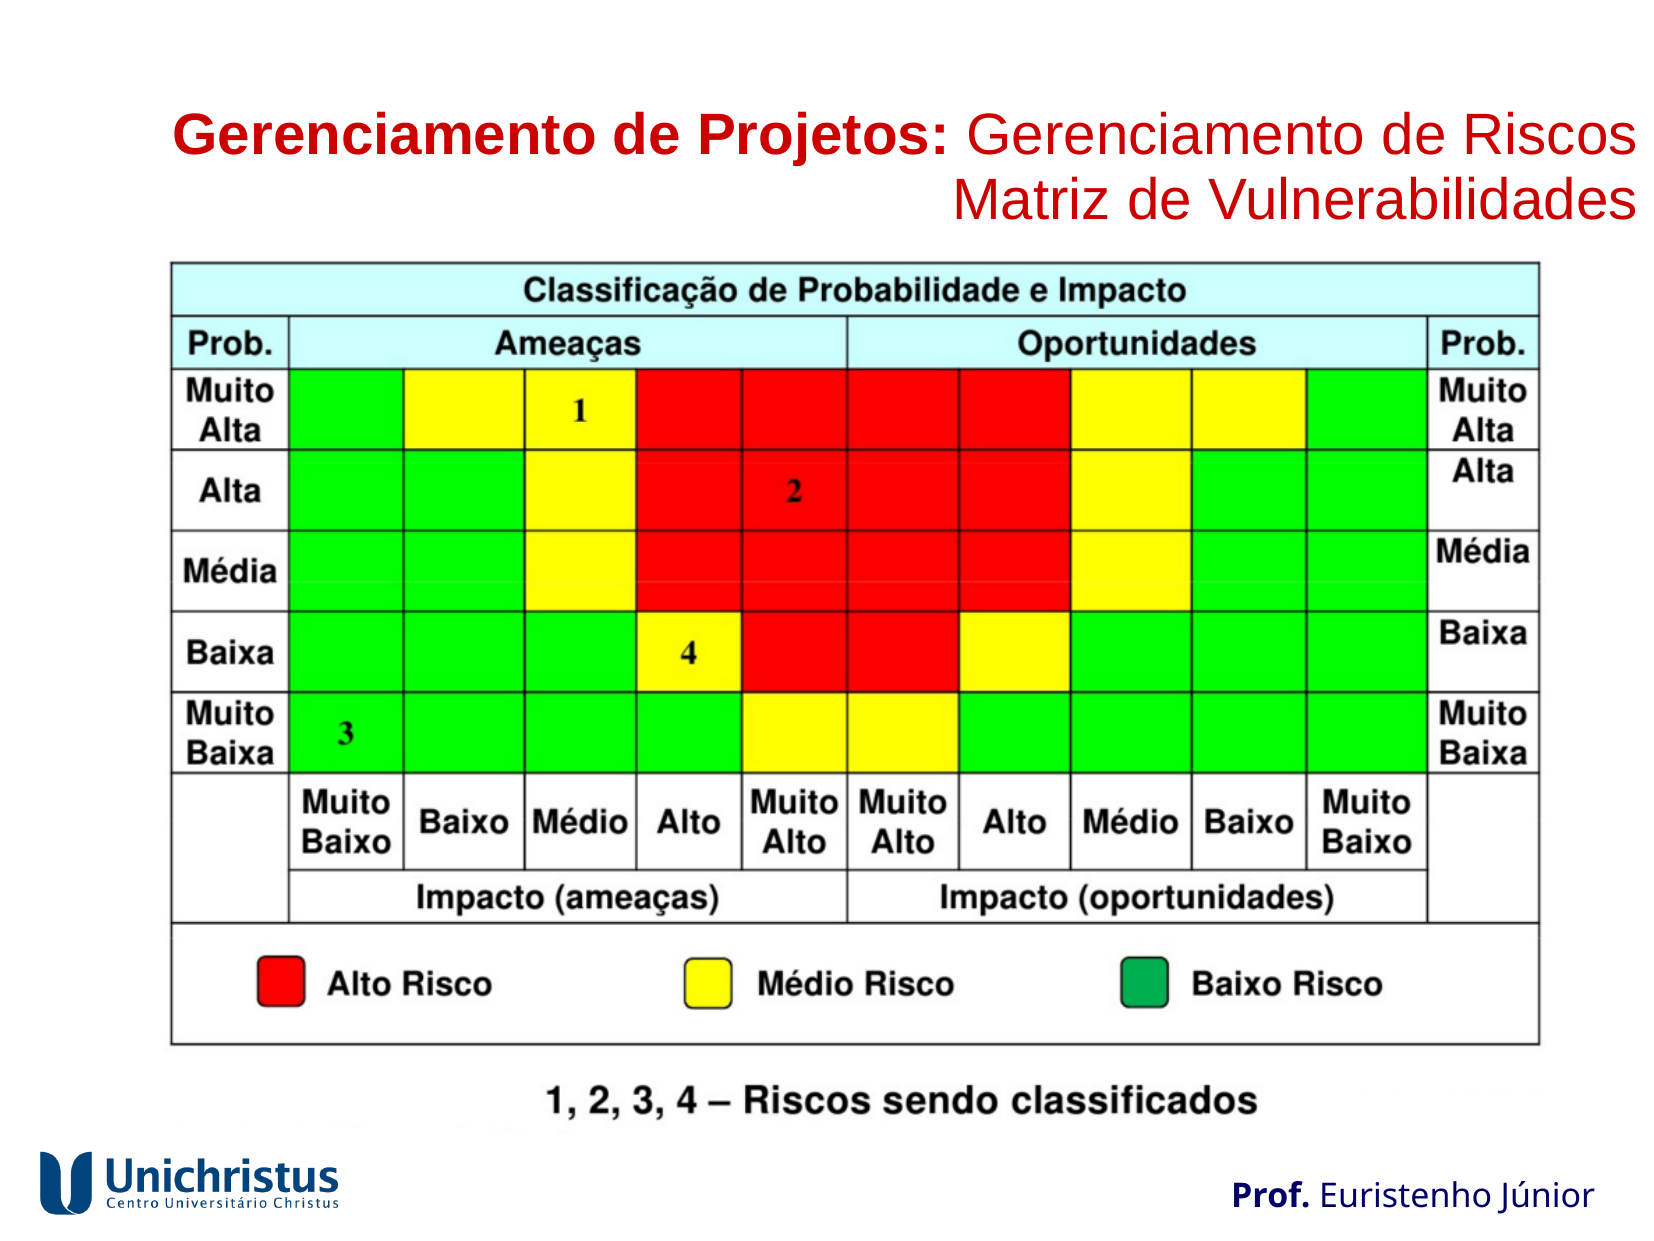

Gerenciamento de Projetos: Gerenciamento de Riscos
Matriz de Vulnerabilidades
Prof. Euristenho Júnior